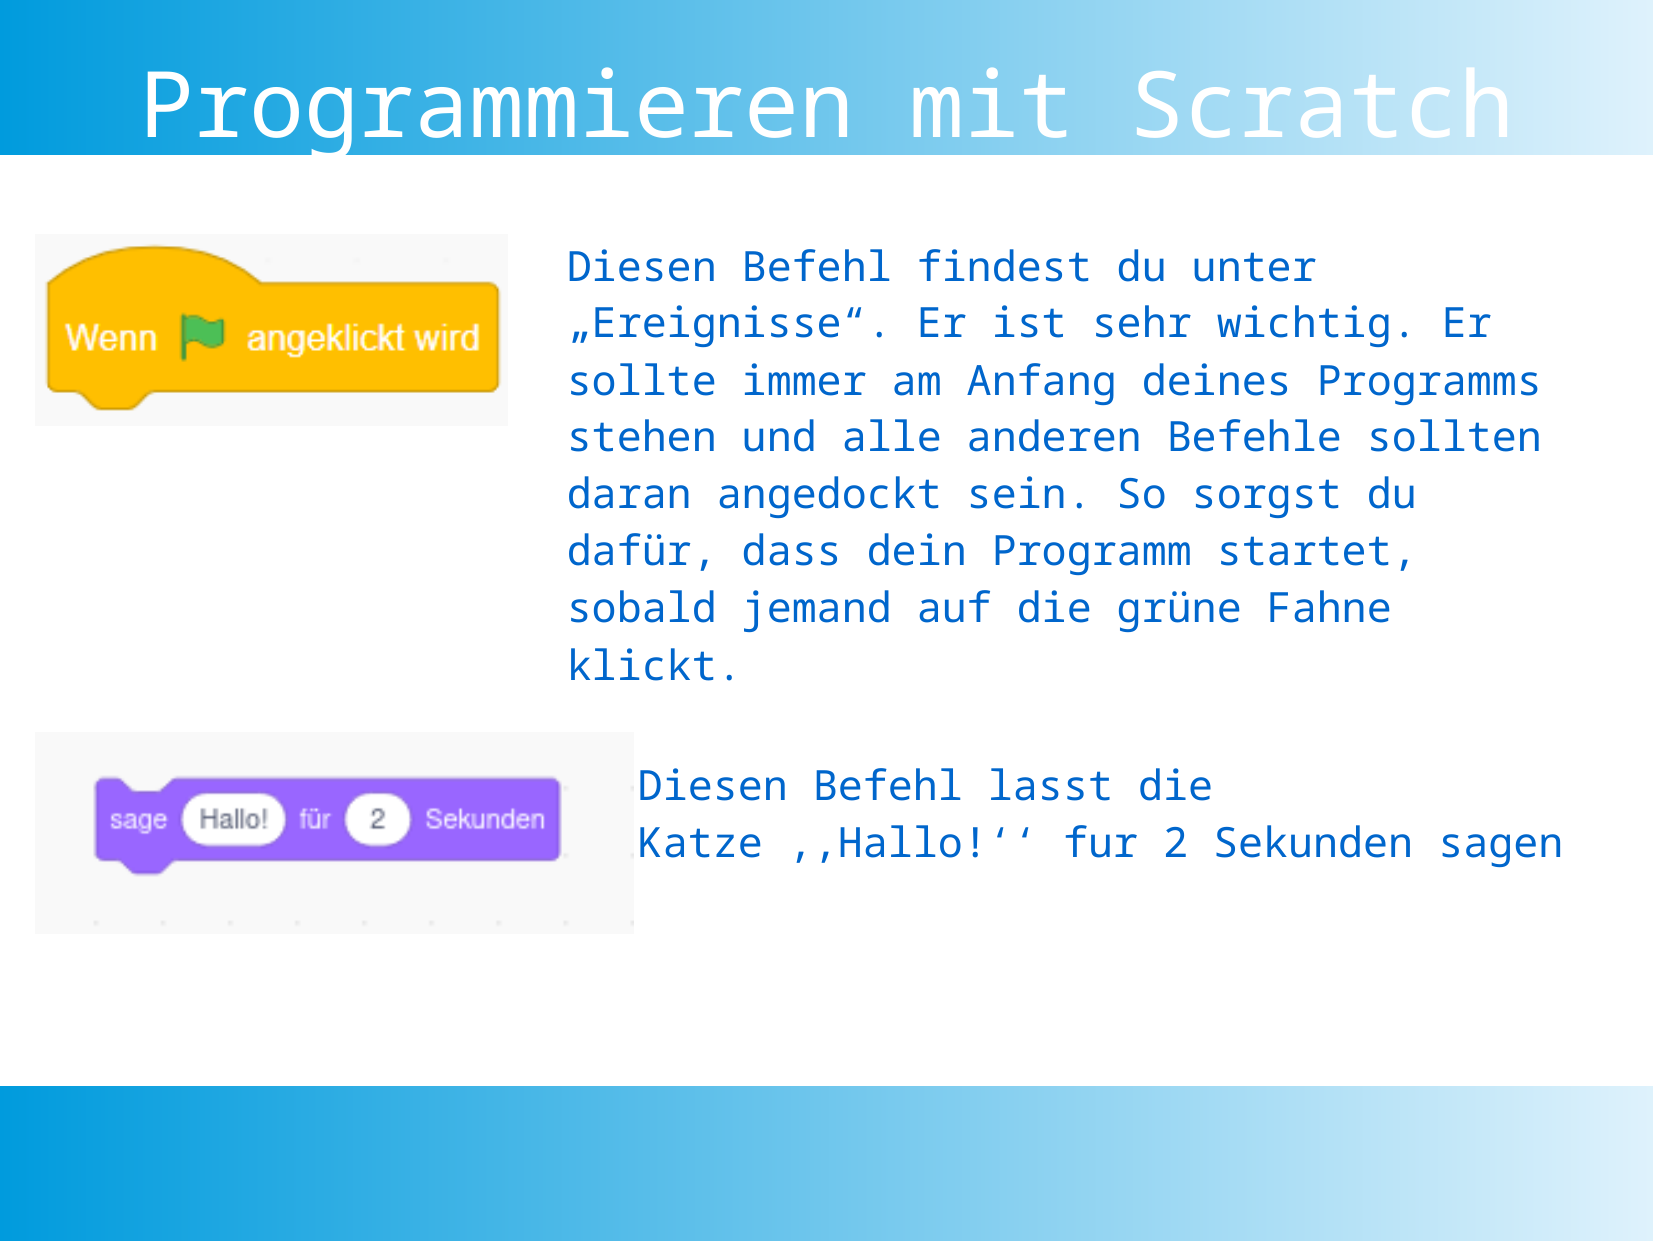

# Programmieren mit Scratch
Diesen Befehl findest du unter „Ereignisse“. Er ist sehr wichtig. Er sollte immer am Anfang deines Programms stehen und alle anderen Befehle sollten daran angedockt sein. So sorgst du dafür, dass dein Programm startet, sobald jemand auf die grüne Fahne klickt.
Diesen Befehl lasst die Katze ,,Hallo!‘‘ fur 2 Sekunden sagen